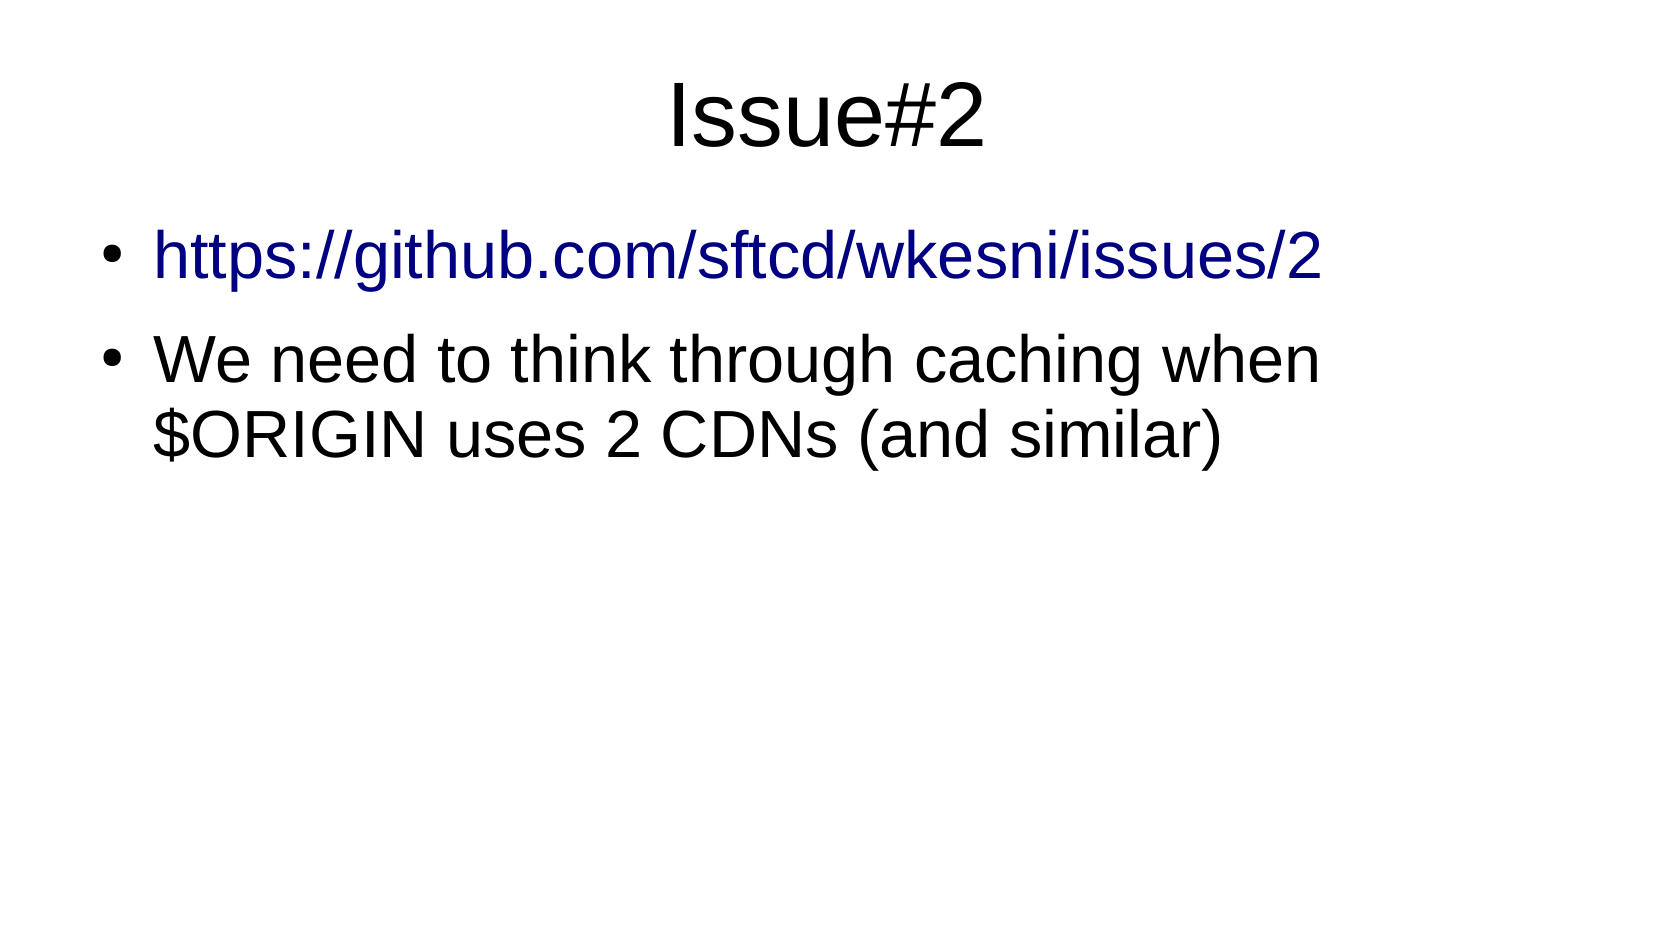

# Issue#2
https://github.com/sftcd/wkesni/issues/2
We need to think through caching when $ORIGIN uses 2 CDNs (and similar)